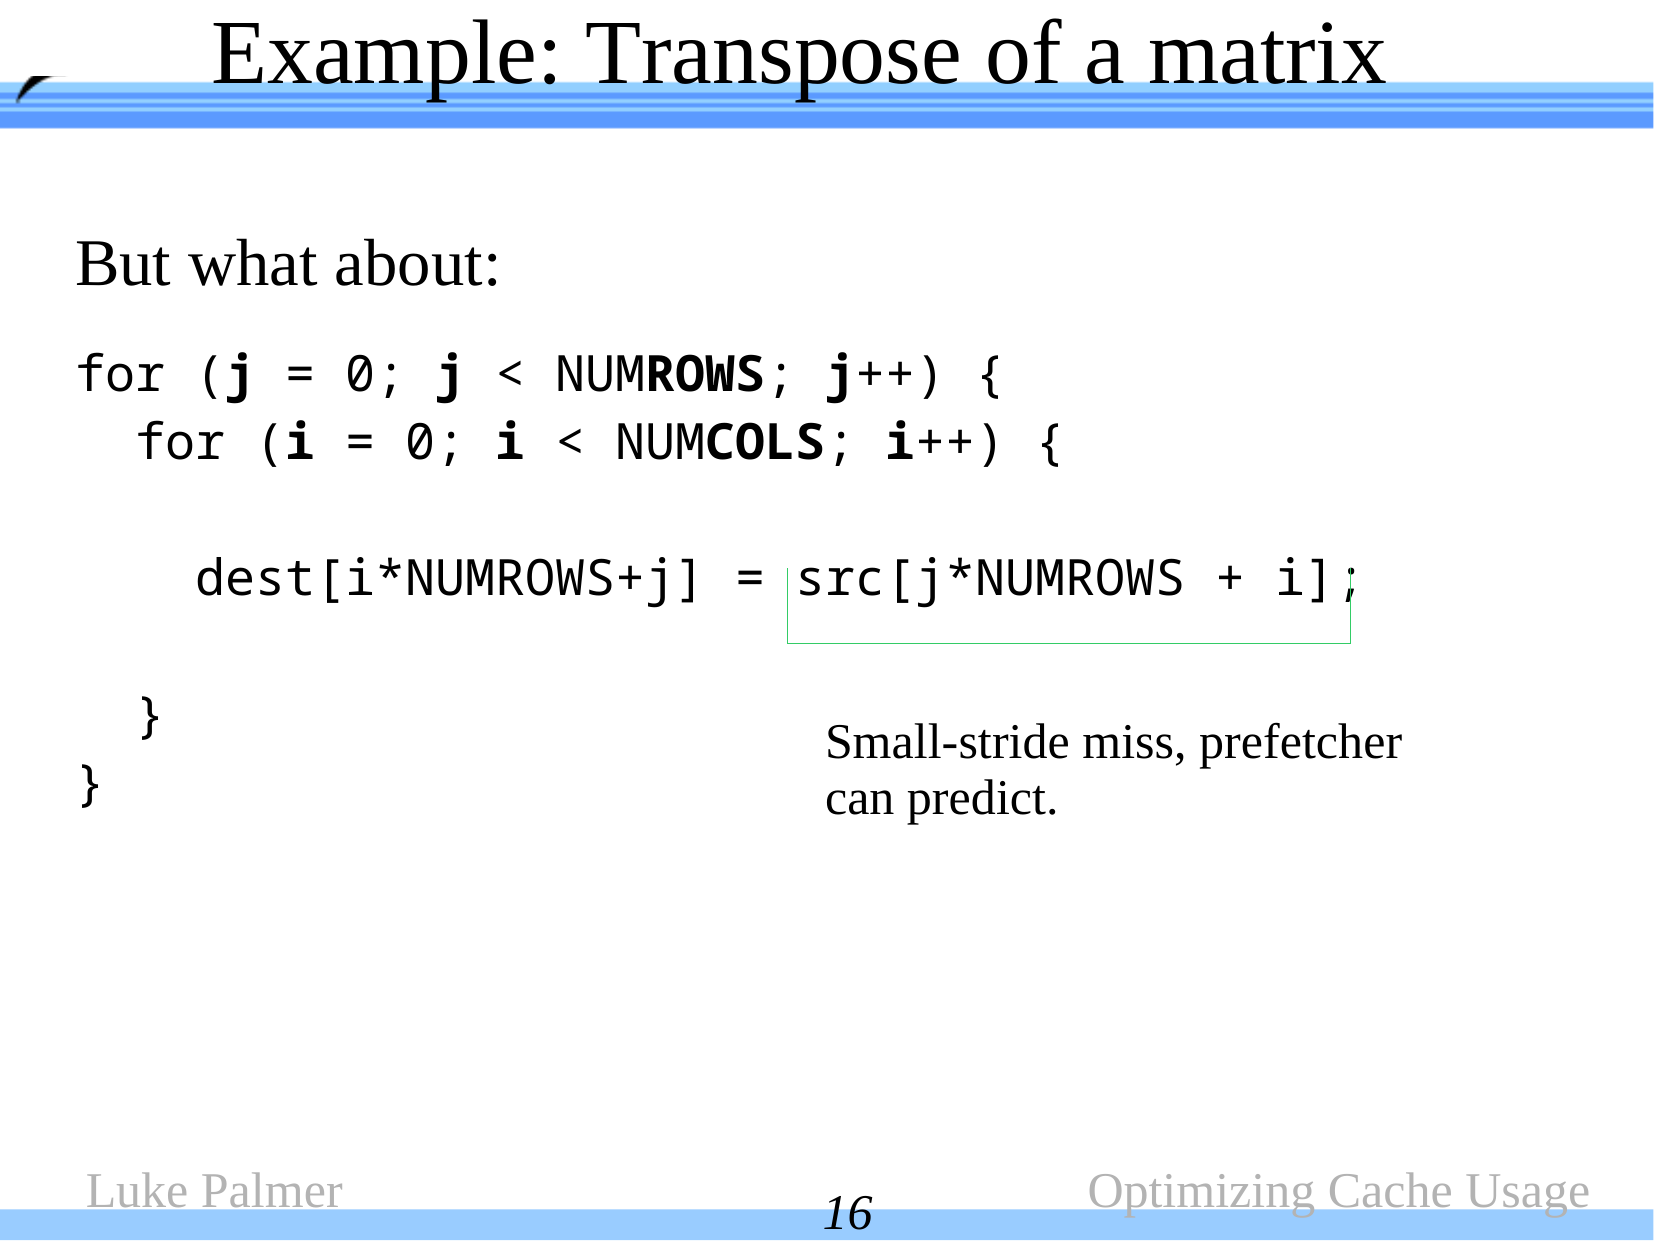

# Example: Transpose of a matrix
But what about:
for (j = 0; j < NUMROWS; j++) {
 for (i = 0; i < NUMCOLS; i++) {
 dest[i*NUMROWS+j] = src[j*NUMROWS + i];
 }
}
Small-stride miss, prefetcher
can predict.